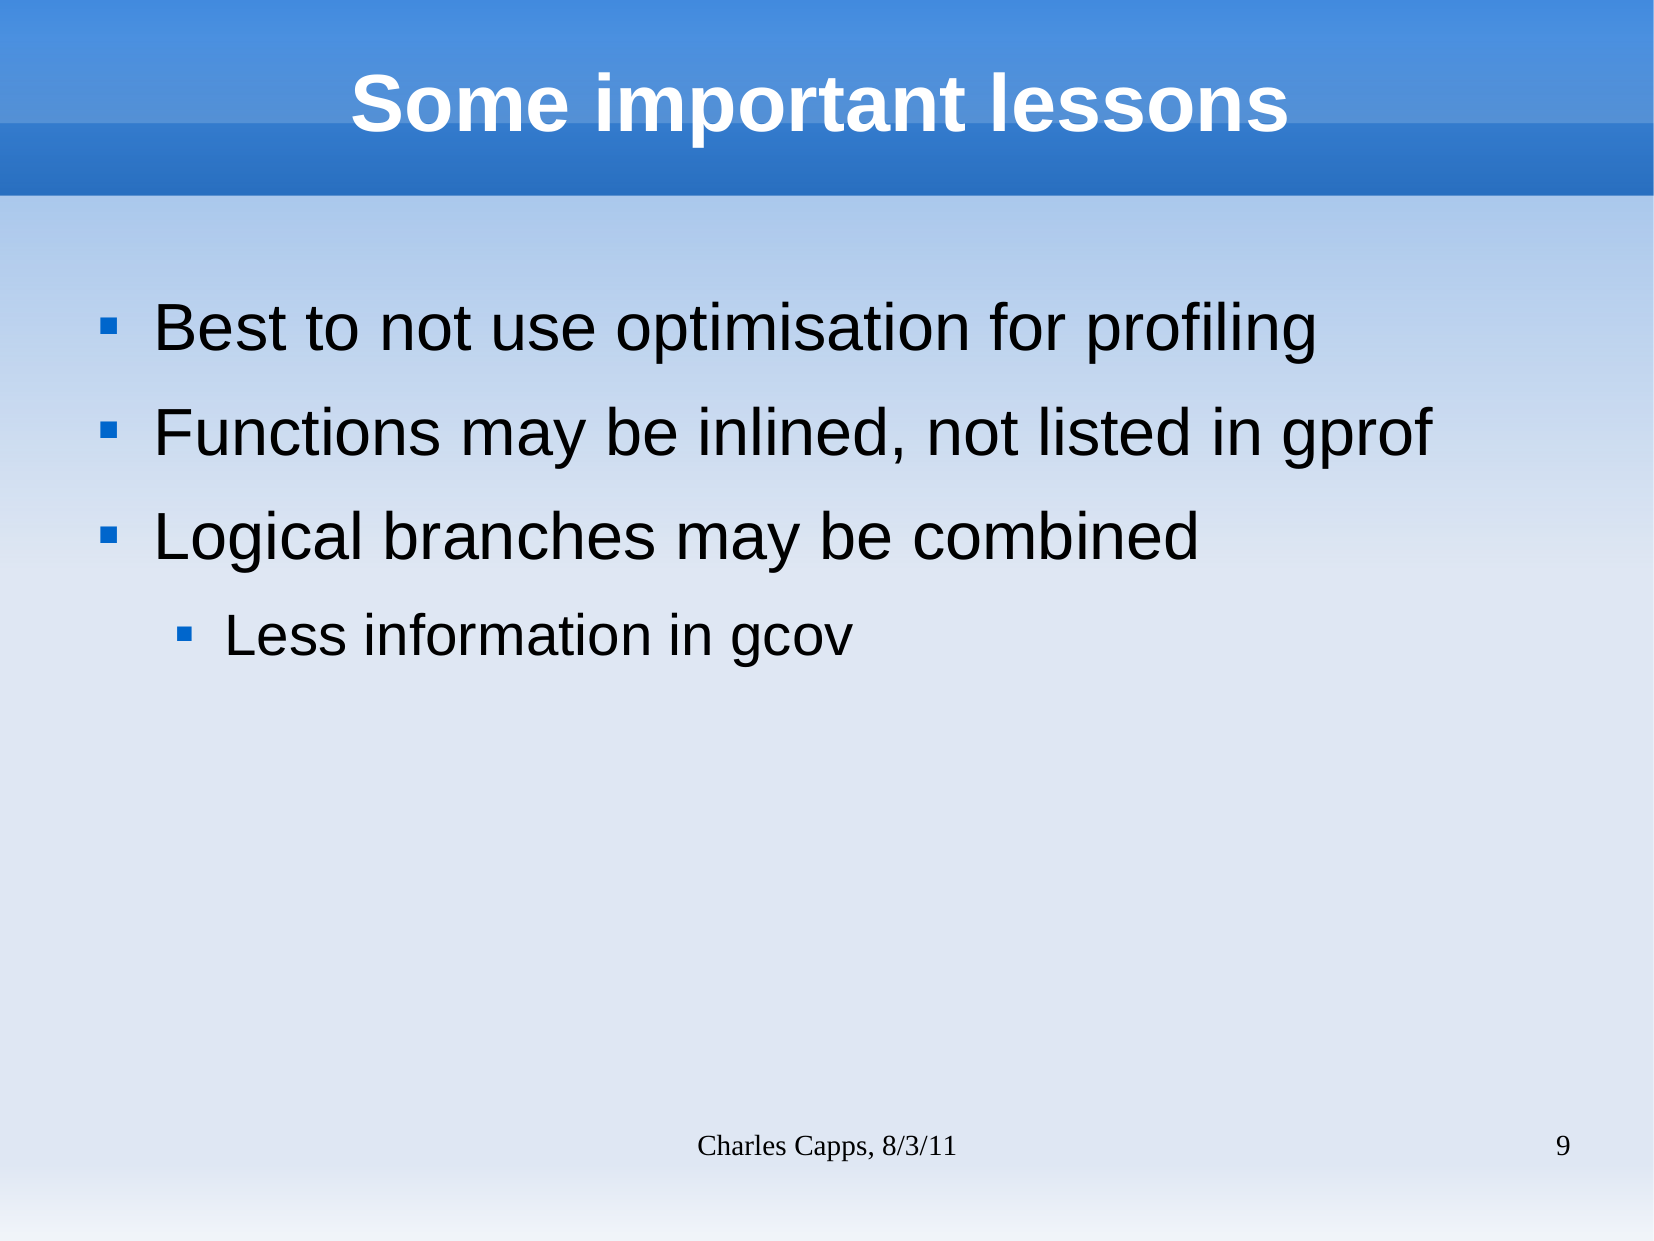

# Some important lessons
Best to not use optimisation for profiling
Functions may be inlined, not listed in gprof
Logical branches may be combined
Less information in gcov
Charles Capps, 8/3/11
9